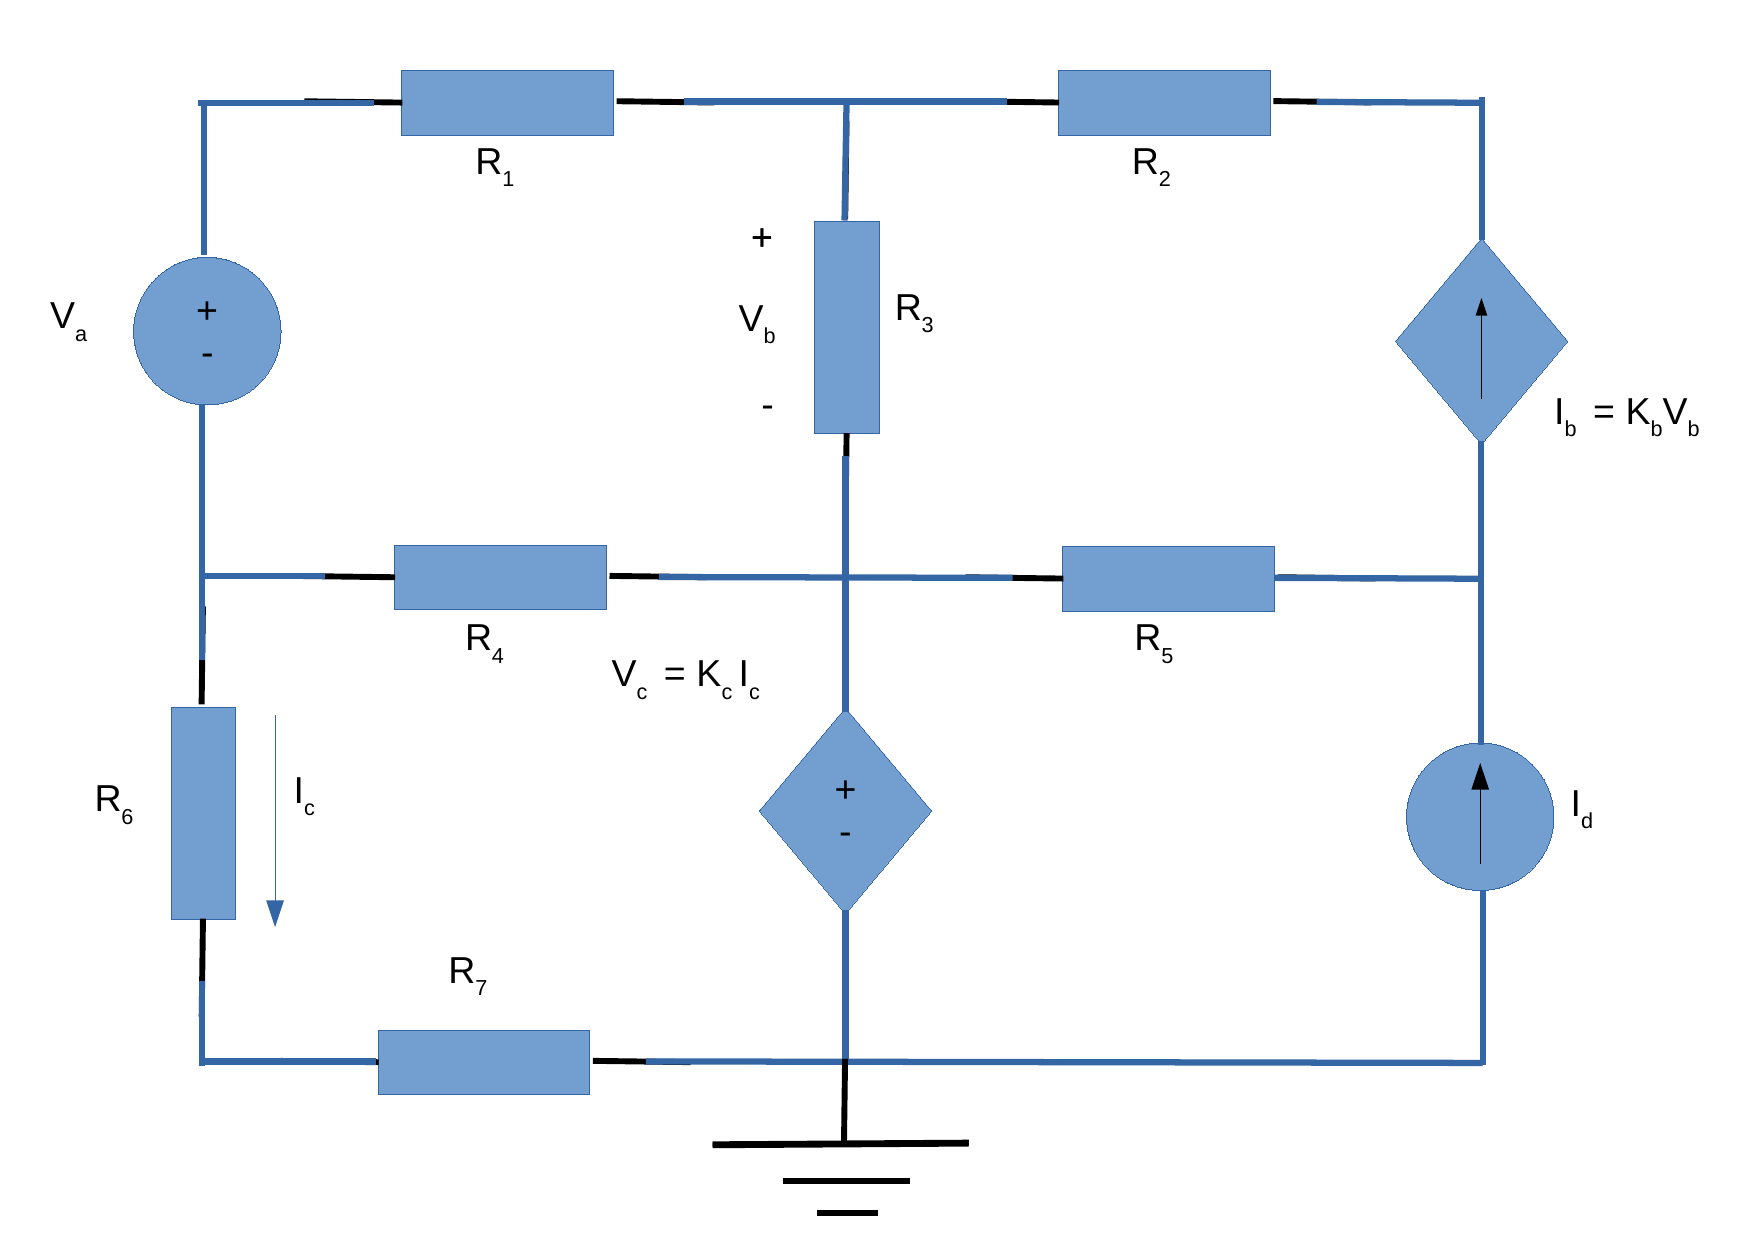

R1
R2
+
+
+
-
R3
Va
Vb
-
Ib = KbVb
R4
R5
Vc = Kc Ic
+
-
Ic
R6
Id
R7